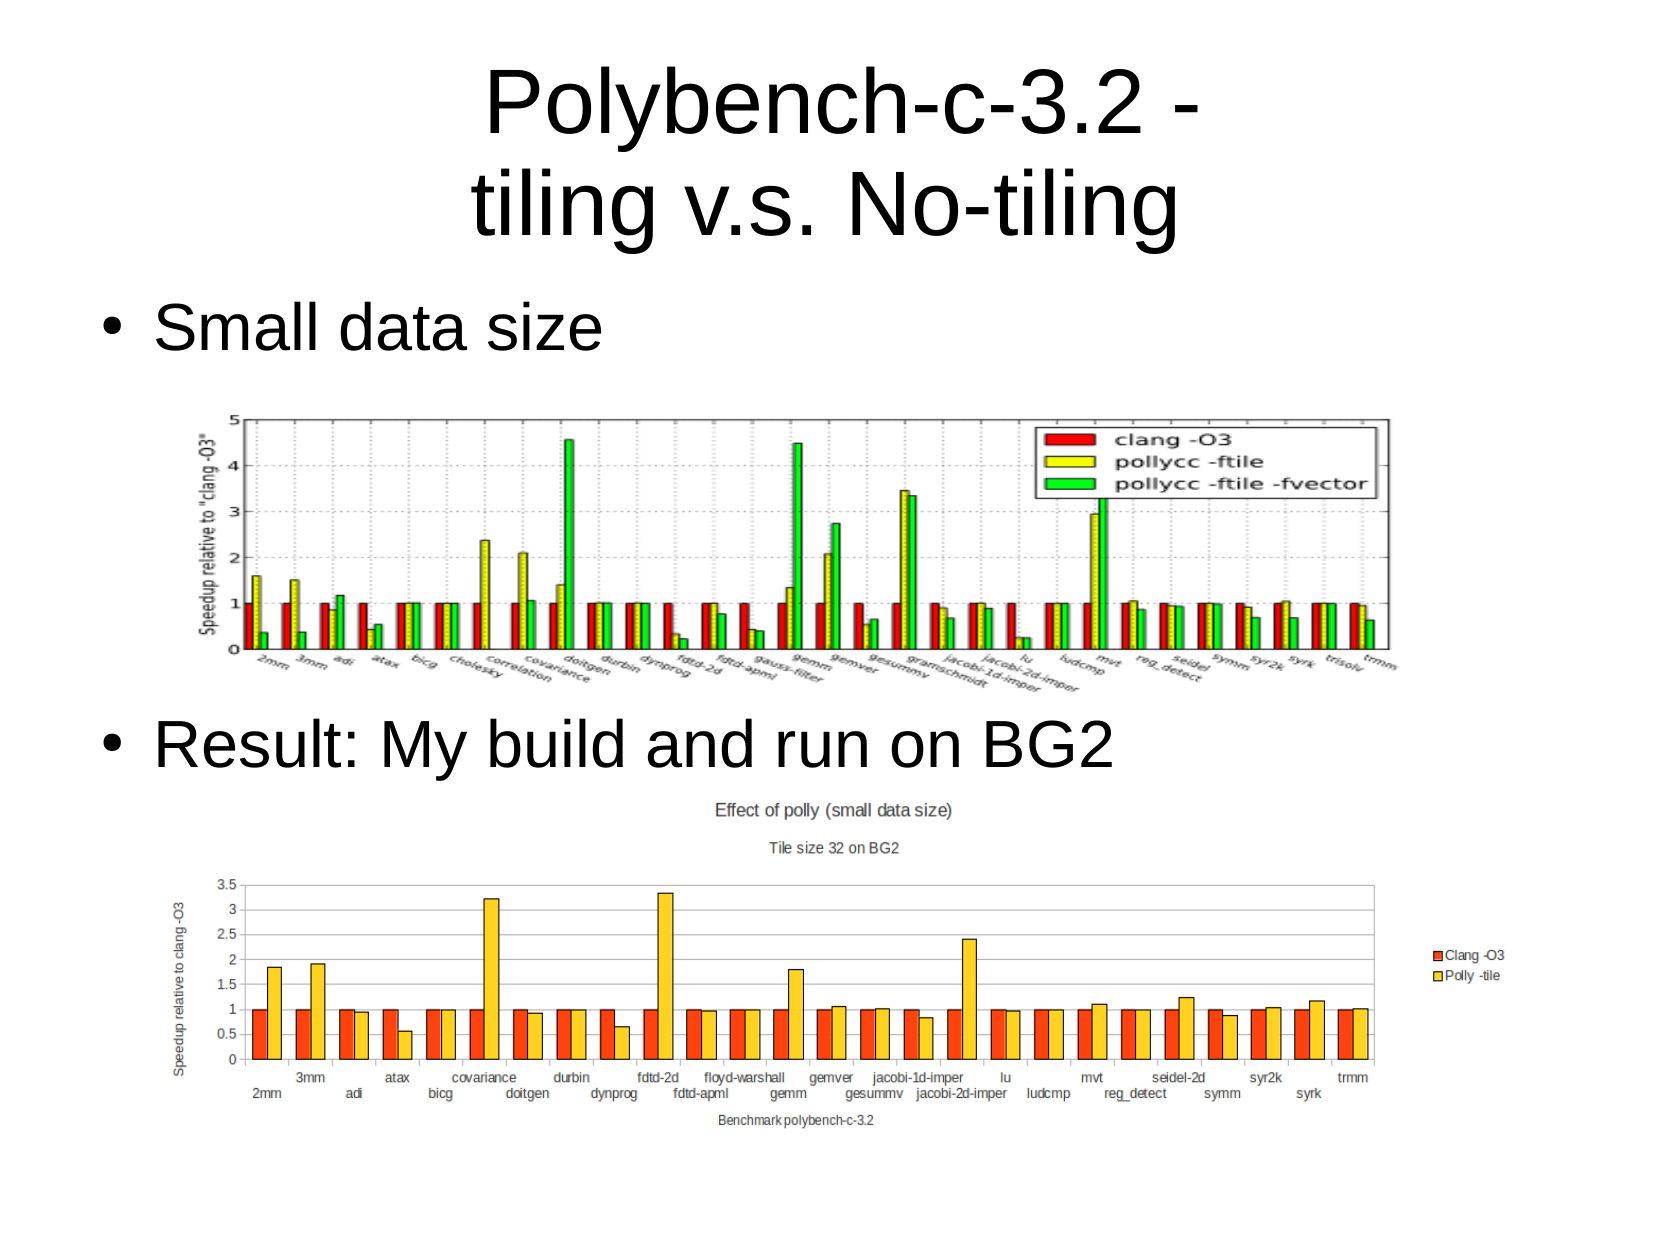

# Polybench-c-3.2 - tiling v.s. No-tiling
Small data size
Result: My build and run on BG2